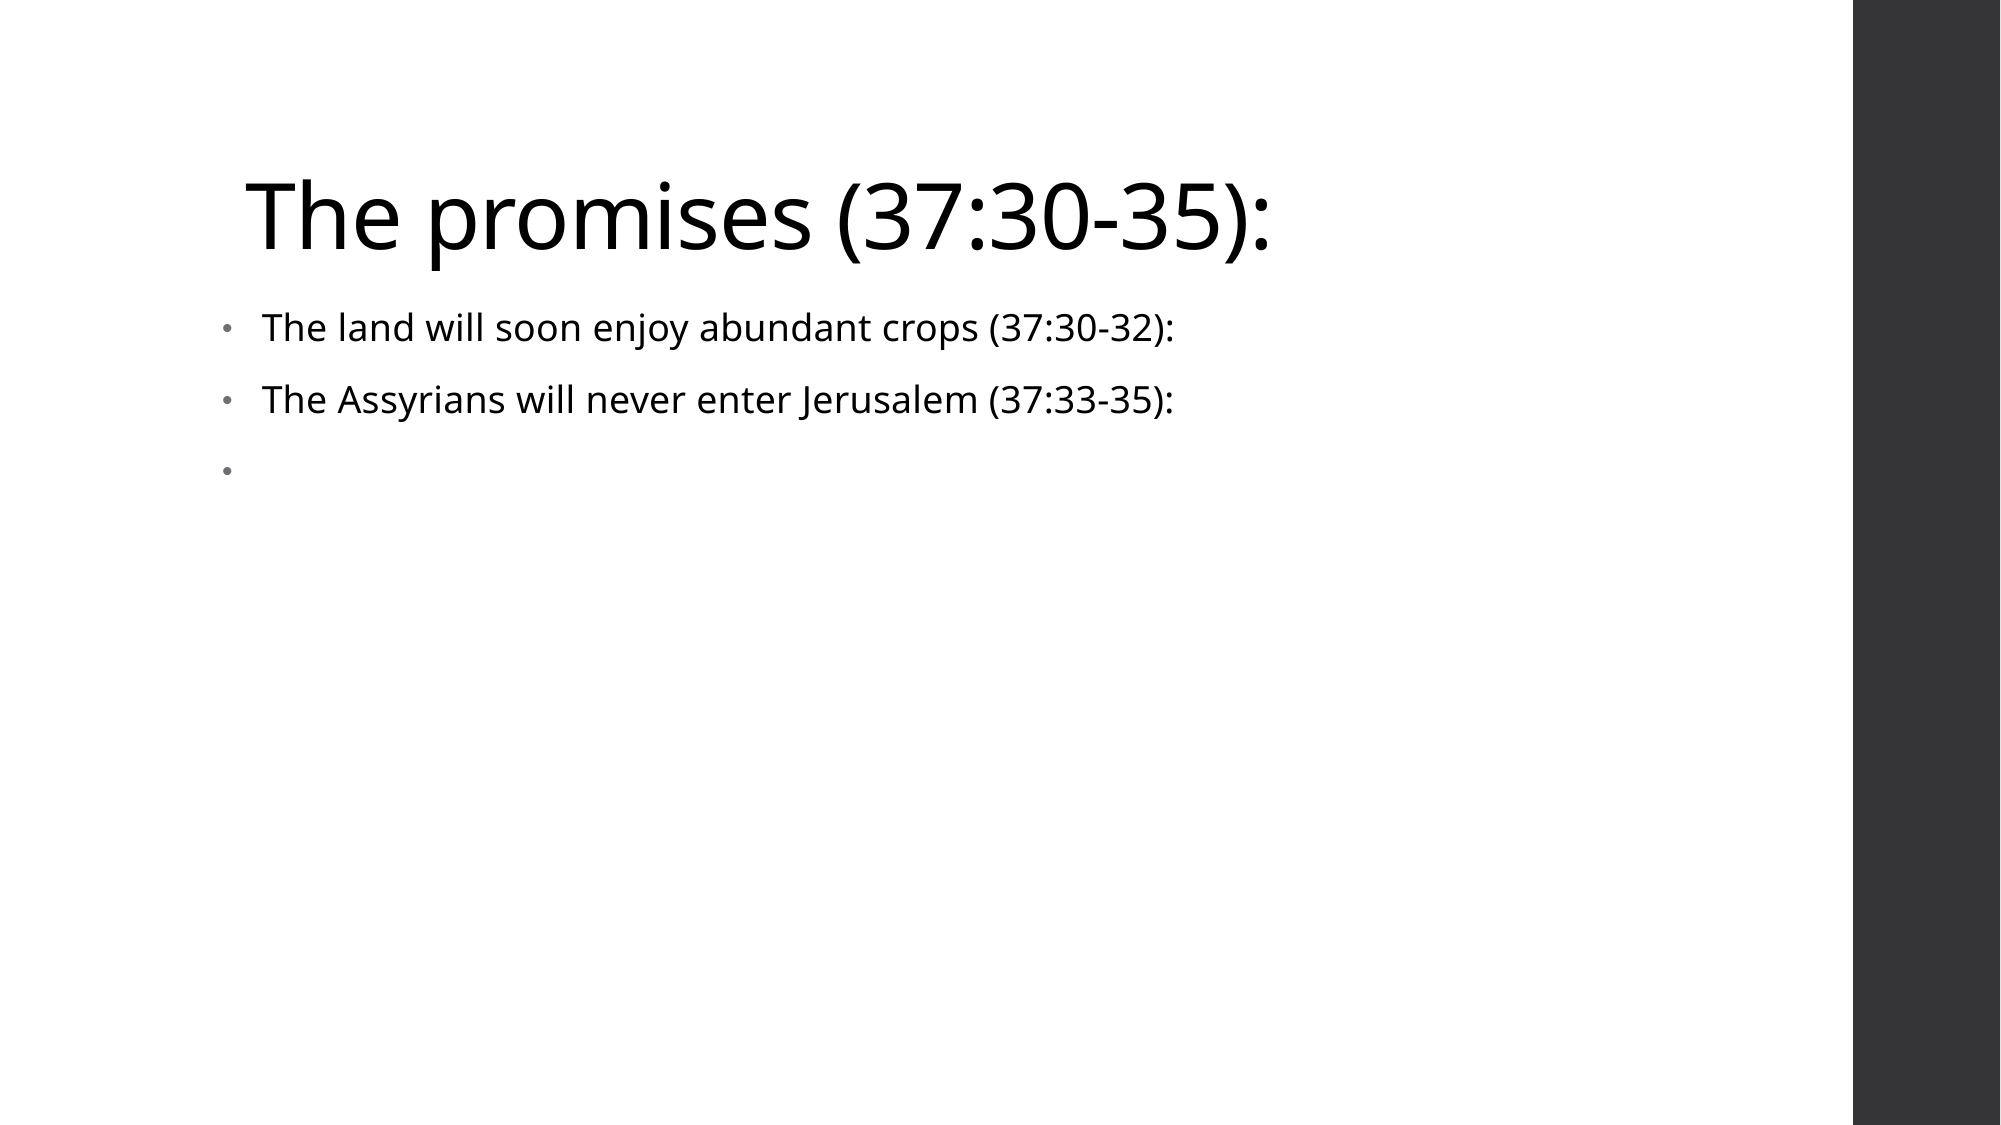

# The promises (37:30-35):
 The land will soon enjoy abundant crops (37:30-32):
 The Assyrians will never enter Jerusalem (37:33-35):